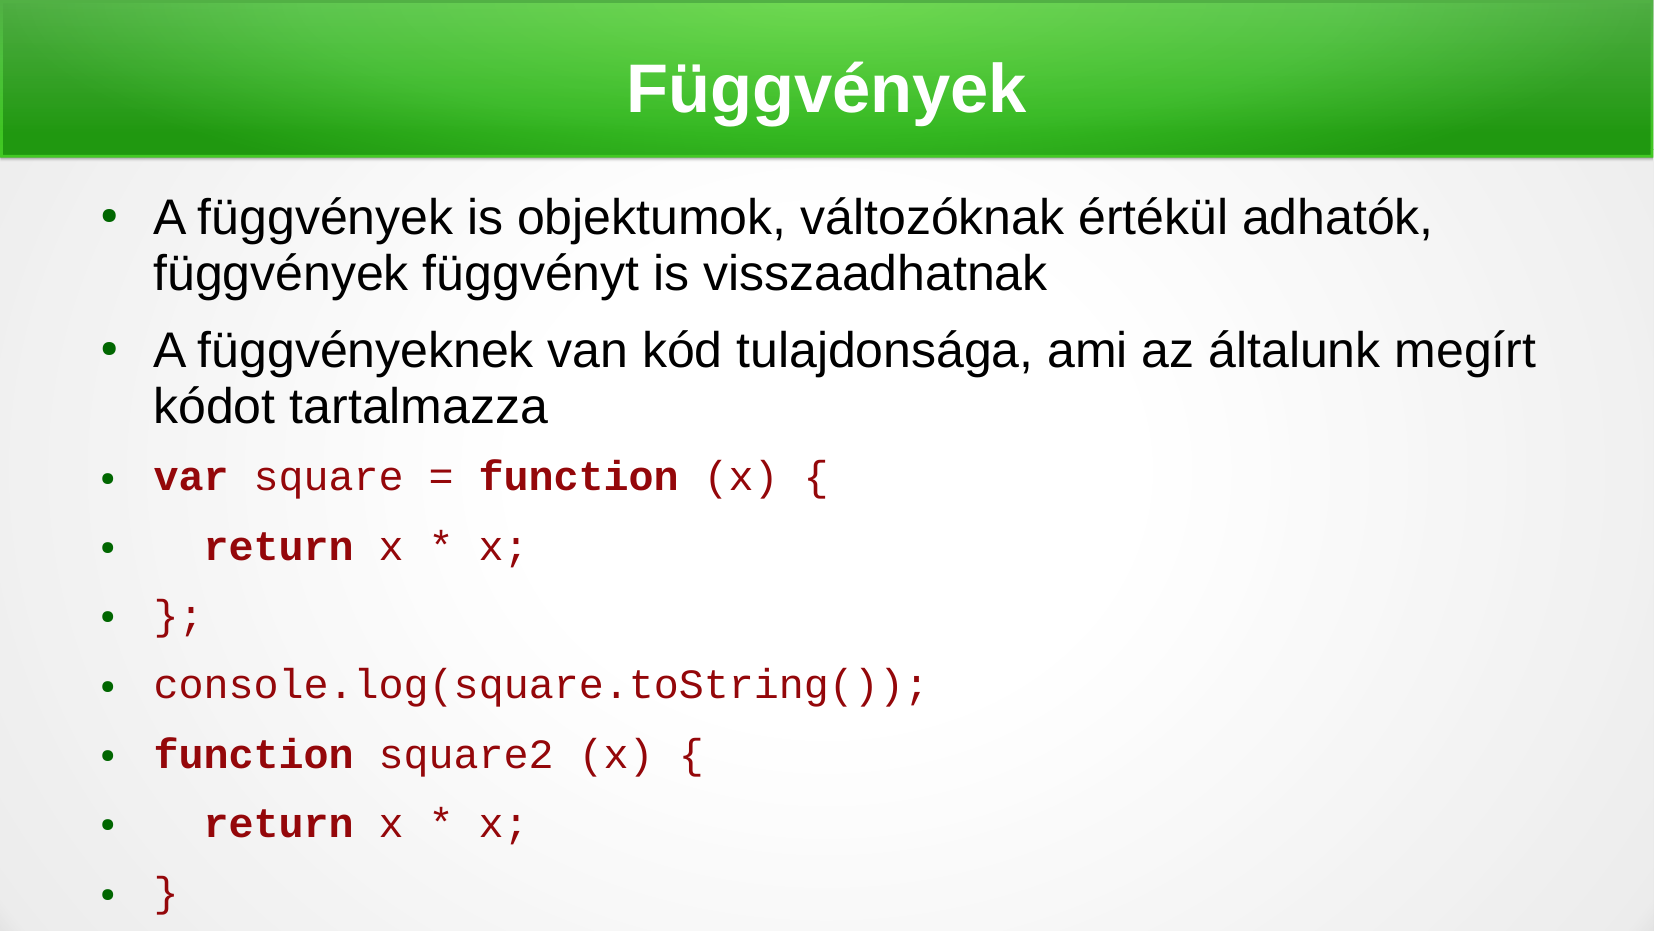

# Függvények
A függvények is objektumok, változóknak értékül adhatók, függvények függvényt is visszaadhatnak
A függvényeknek van kód tulajdonsága, ami az általunk megírt kódot tartalmazza
var square = function (x) {
 return x * x;
};
console.log(square.toString());
function square2 (x) {
 return x * x;
}